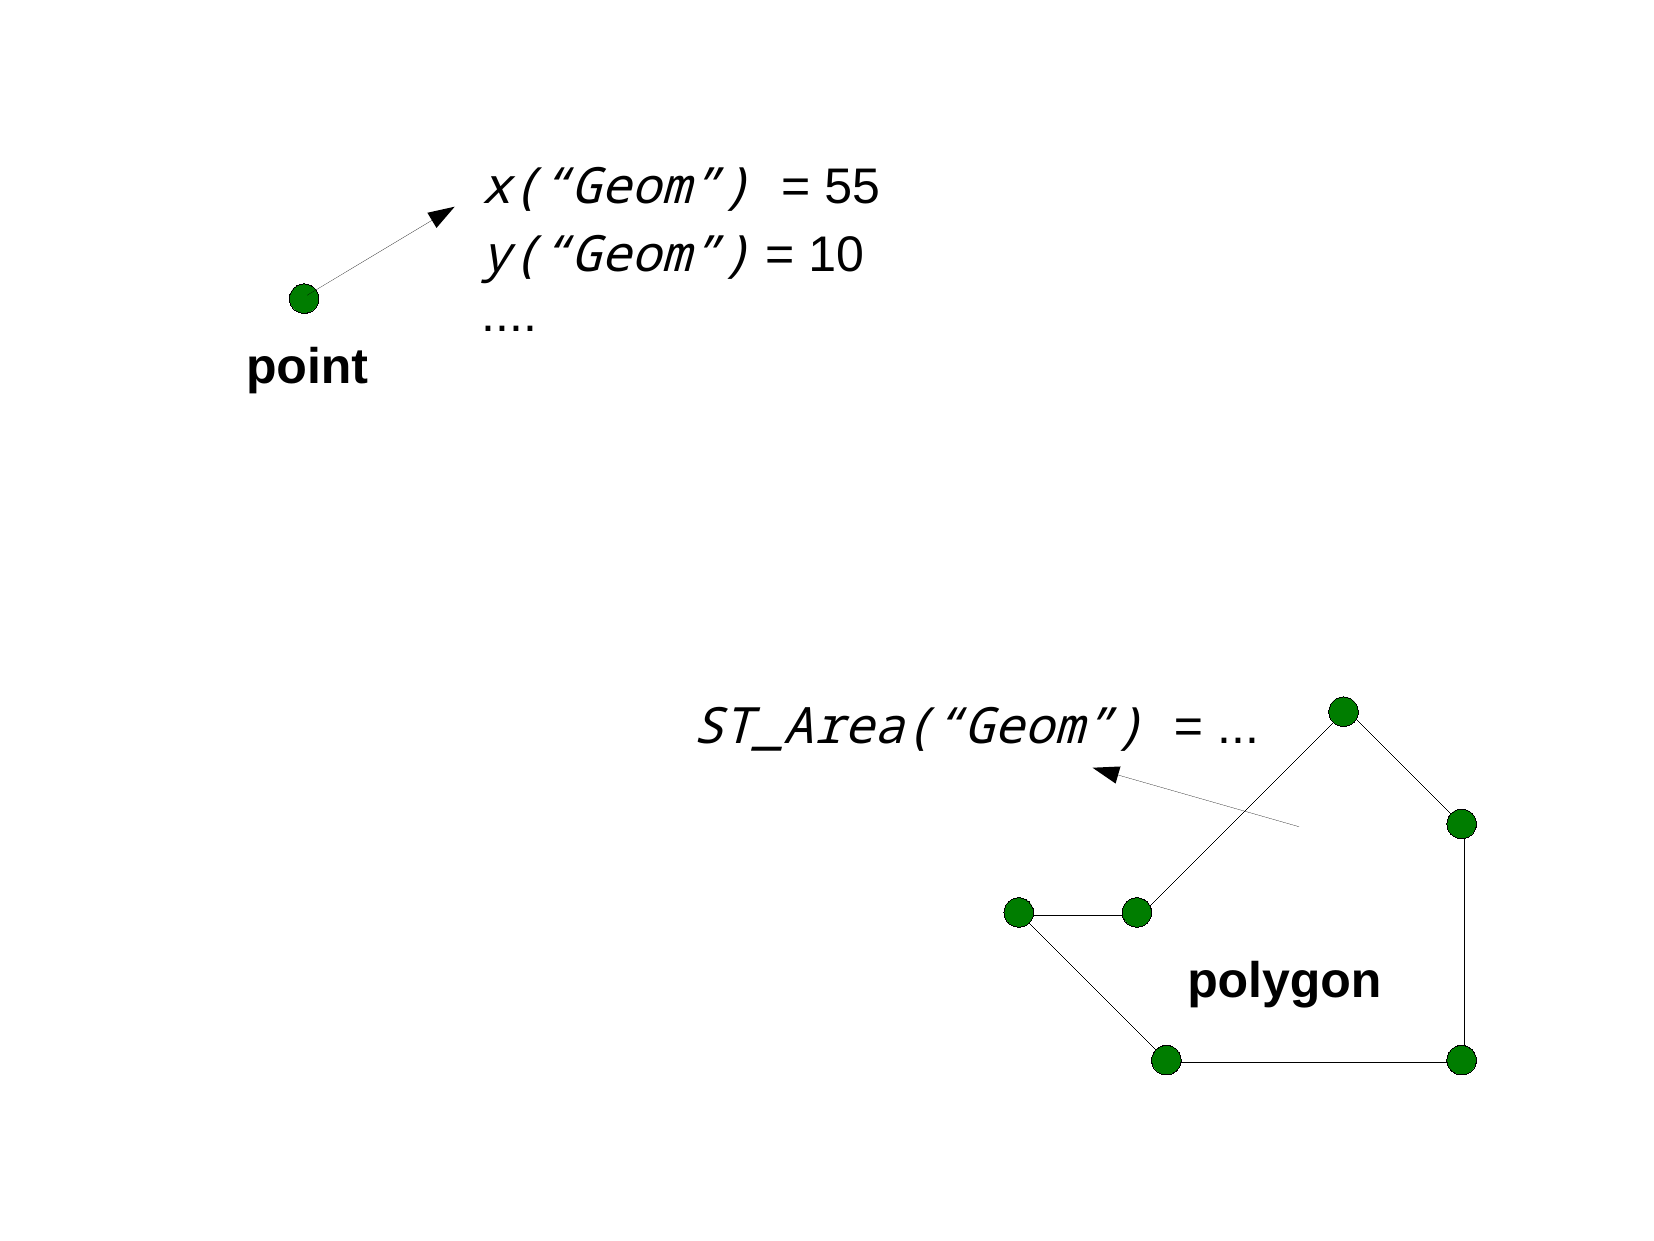

x(“Geom”) = 55
y(“Geom”) = 10
....
point
ST_Area(“Geom”) = ...
polygon